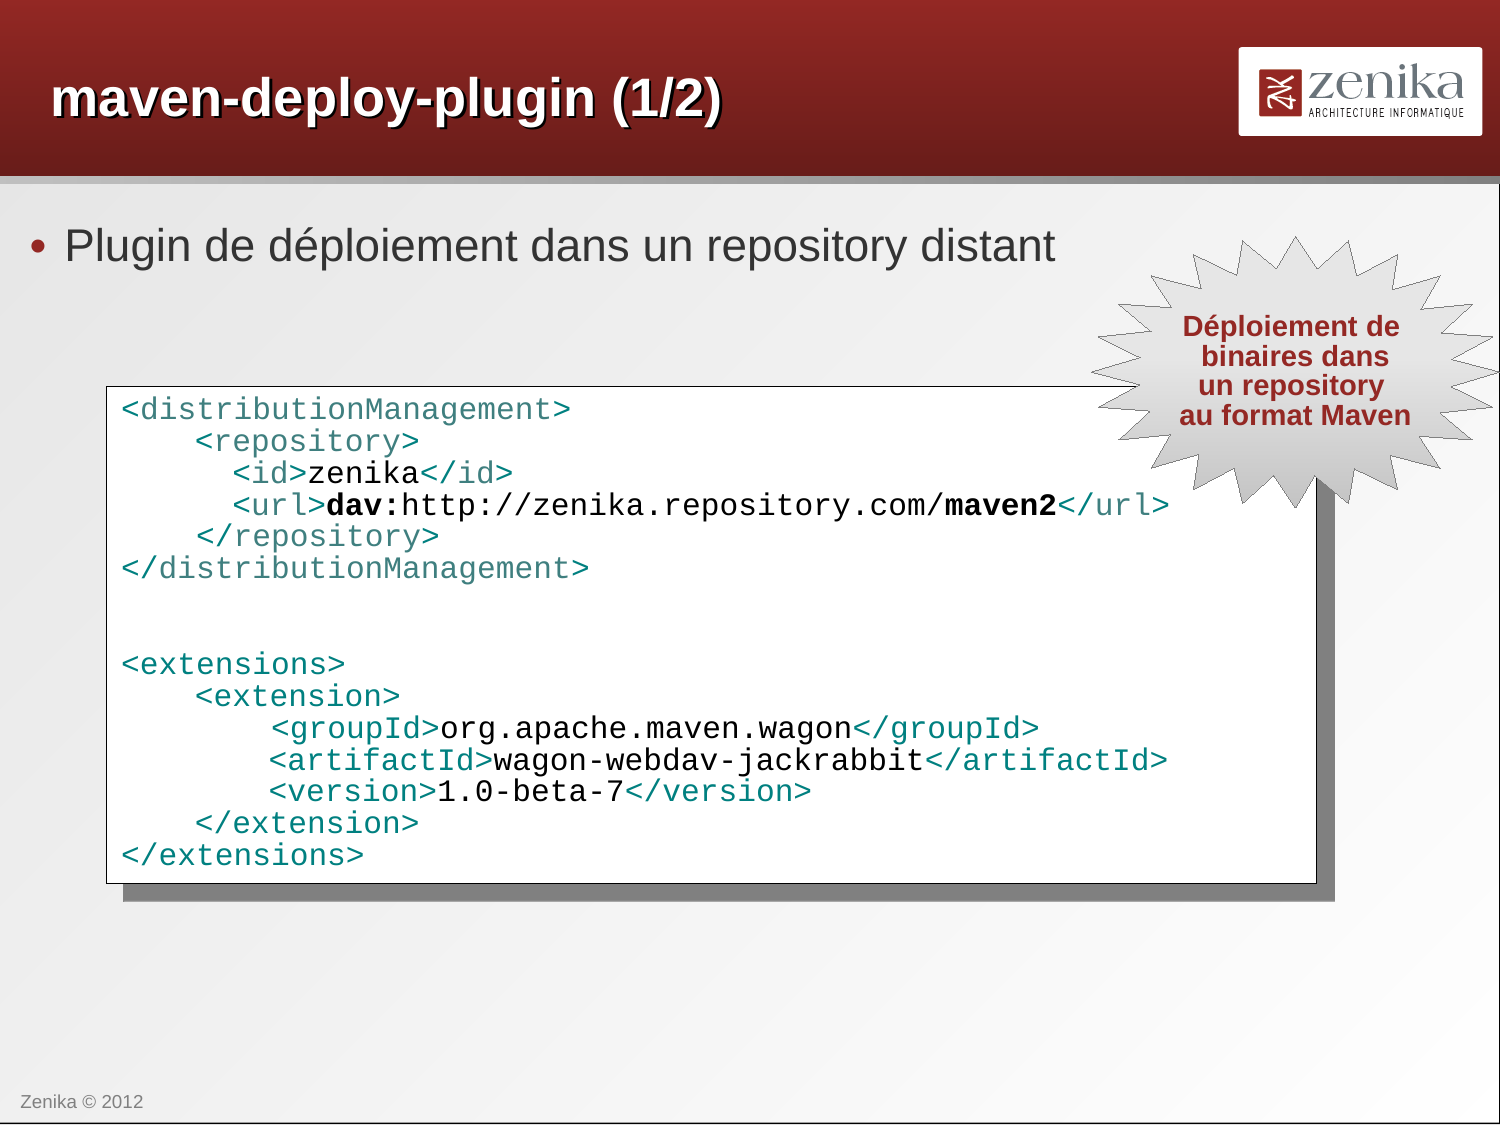

# maven-deploy-plugin (1/2)
Plugin de déploiement dans un repository distant
Déploiement de
binaires dans
un repository
au format Maven
<distributionManagement>
	<repository>
	 <id>zenika</id>
	 <url>dav:http://zenika.repository.com/maven2</url>
 </repository>
</distributionManagement>
<extensions>
	<extension>
        <groupId>org.apache.maven.wagon</groupId>
		<artifactId>wagon-webdav-jackrabbit</artifactId> 				<version>1.0-beta-7</version>
	</extension>
</extensions>